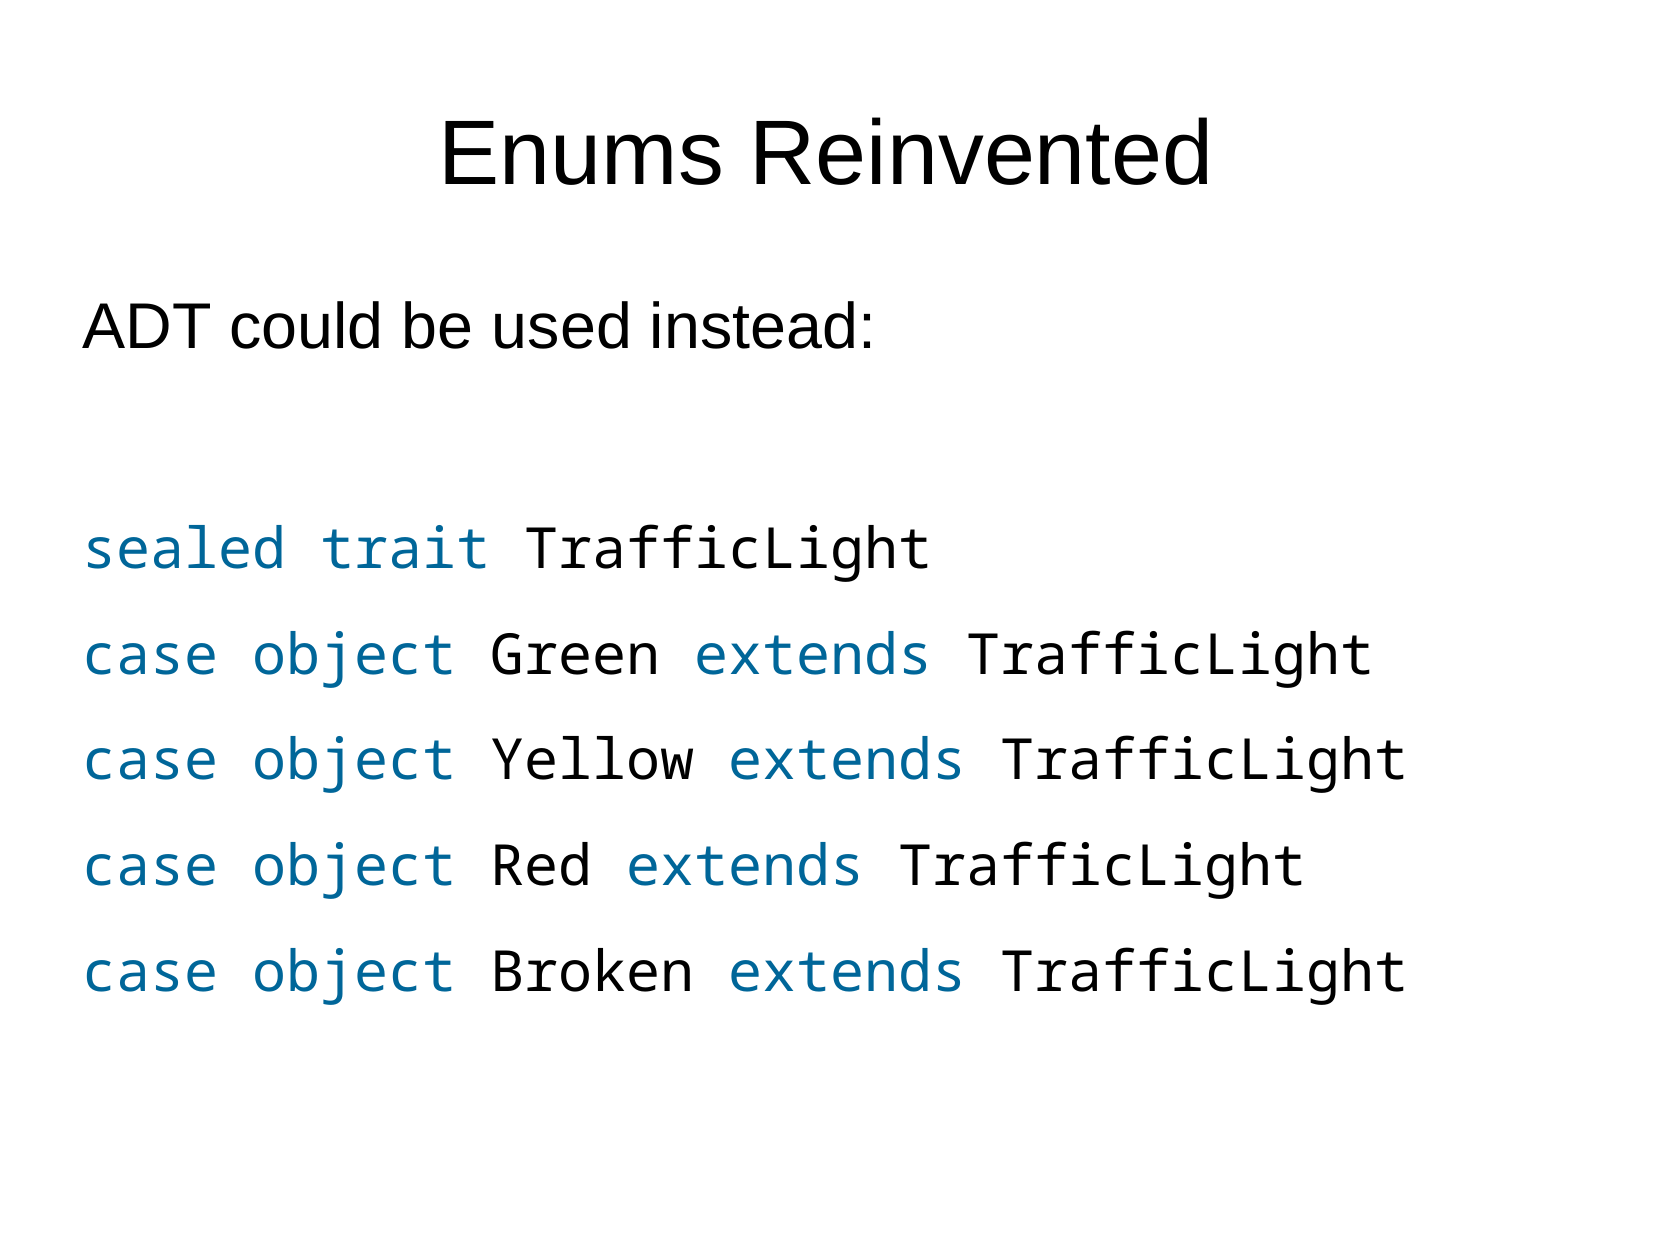

# Enums Reinvented
ADT could be used instead:
sealed trait TrafficLight
case object Green extends TrafficLight
case object Yellow extends TrafficLight
case object Red extends TrafficLight
case object Broken extends TrafficLight